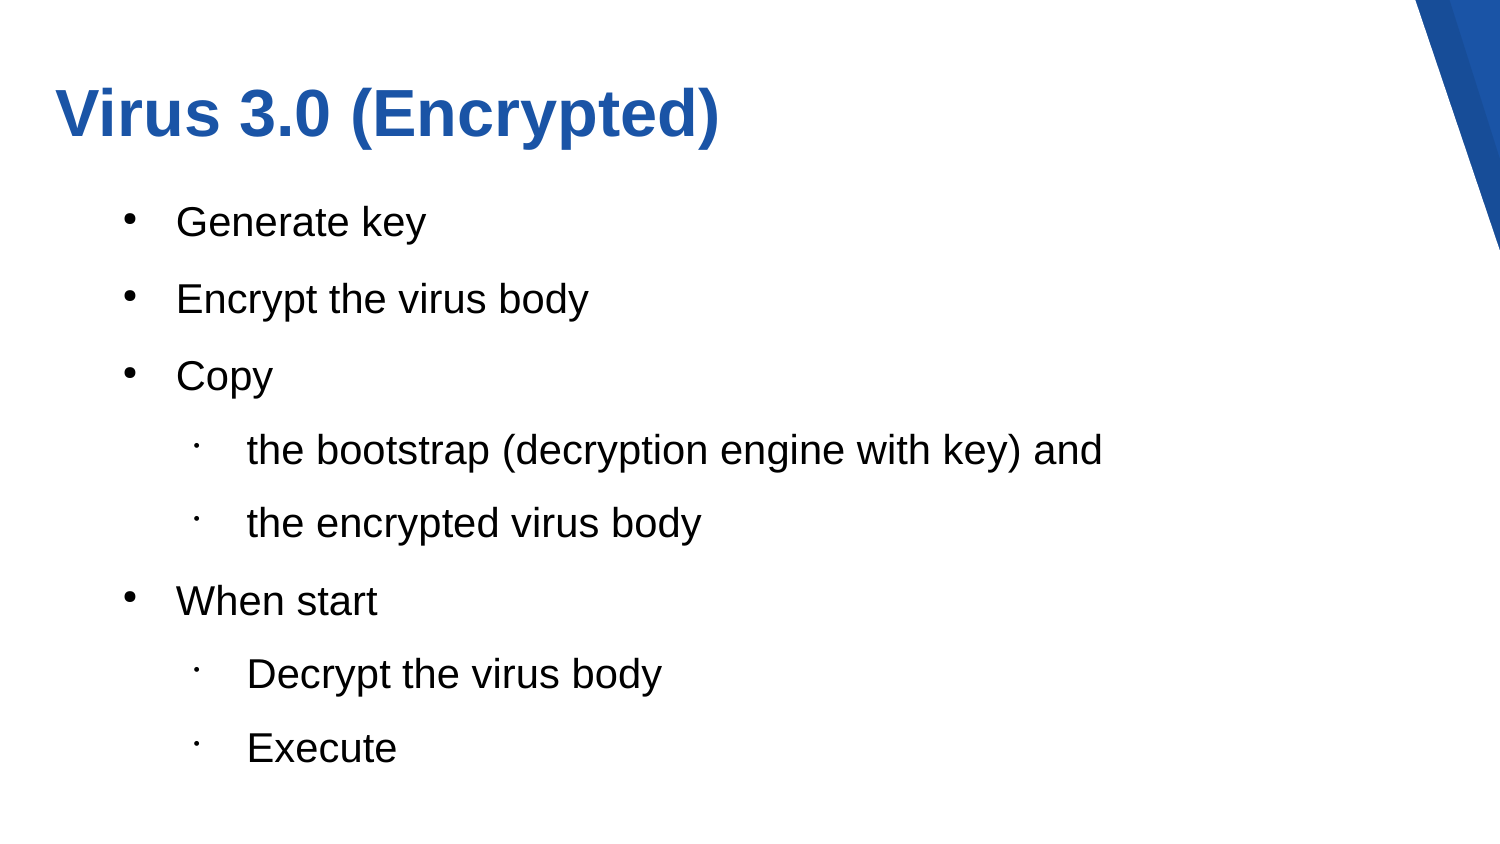

Virus 3.0 (Encrypted)
# Generate key
Encrypt the virus body
Copy
the bootstrap (decryption engine with key) and
the encrypted virus body
When start
Decrypt the virus body
Execute